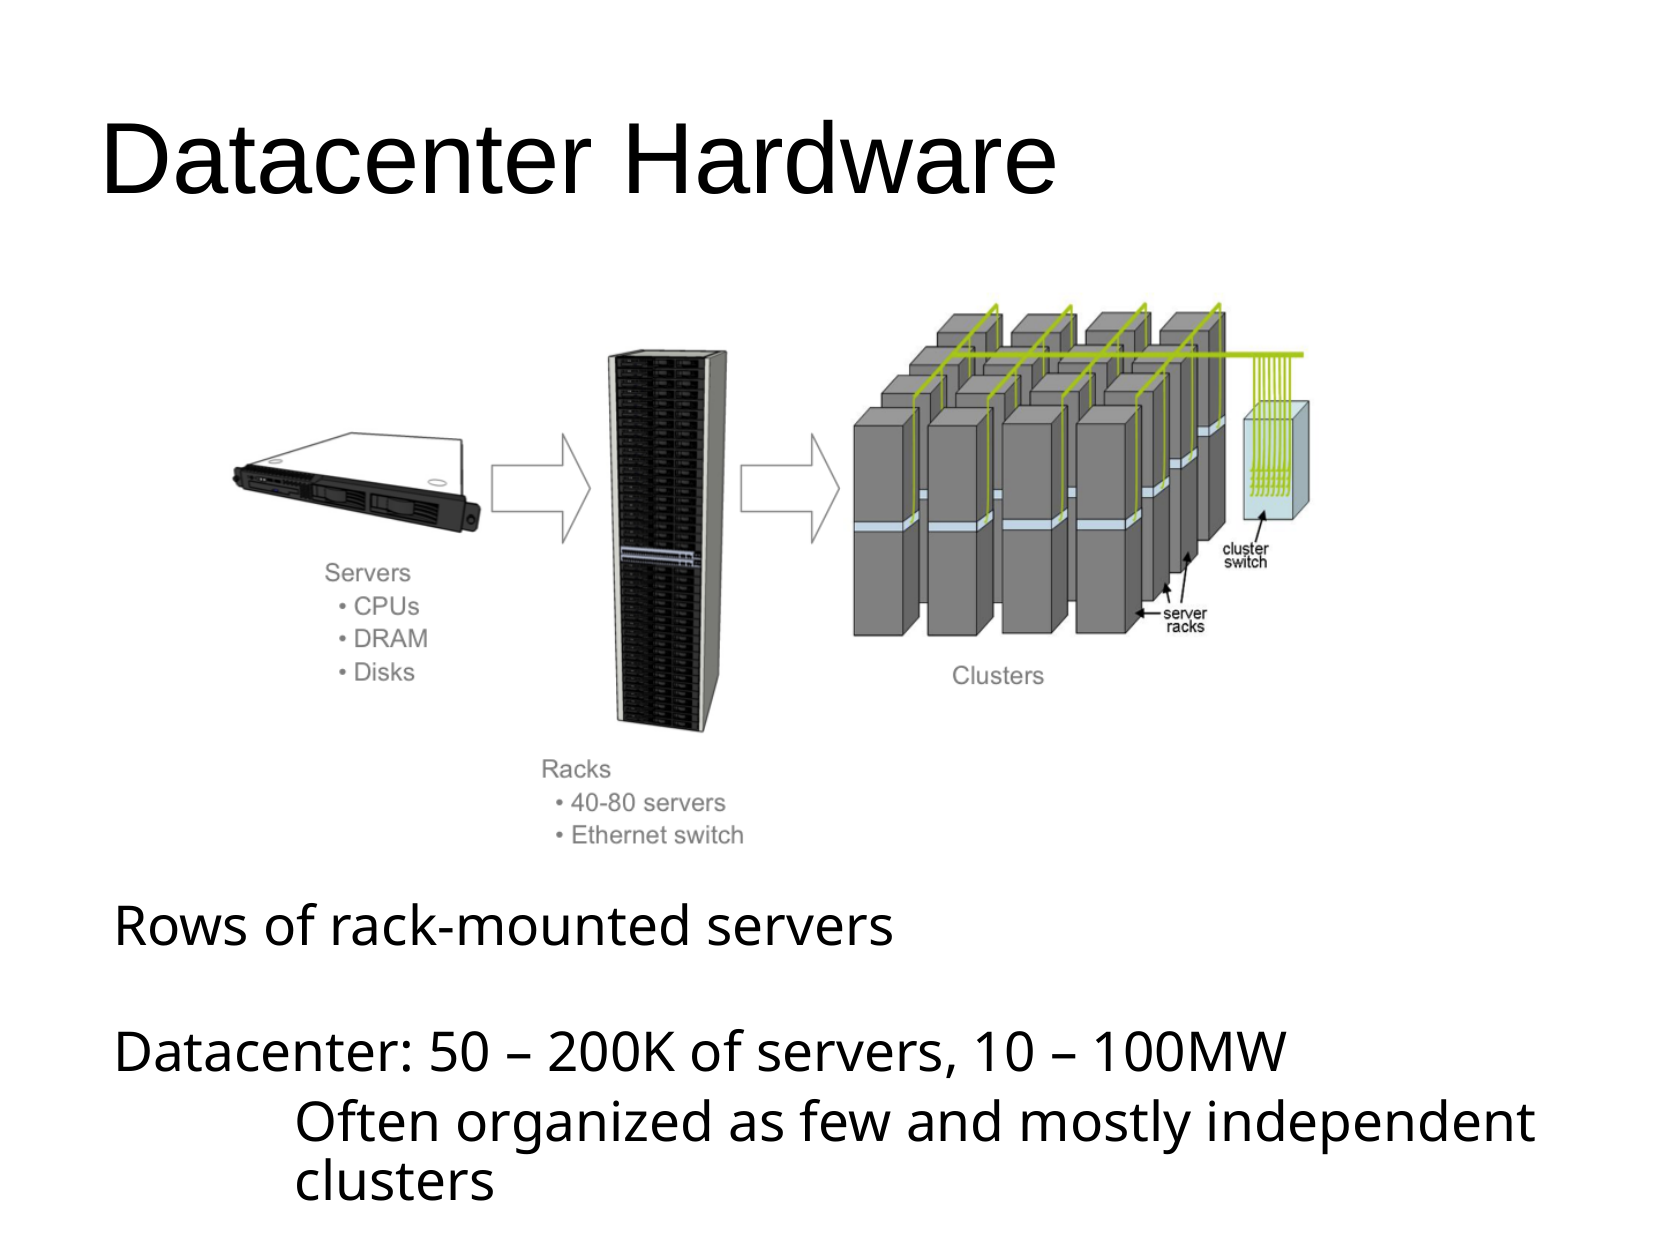

# Datacenter Hardware
Rows of rack-mounted servers
Datacenter: 50 – 200K of servers, 10 – 100MW
Often organized as few and mostly independent clusters